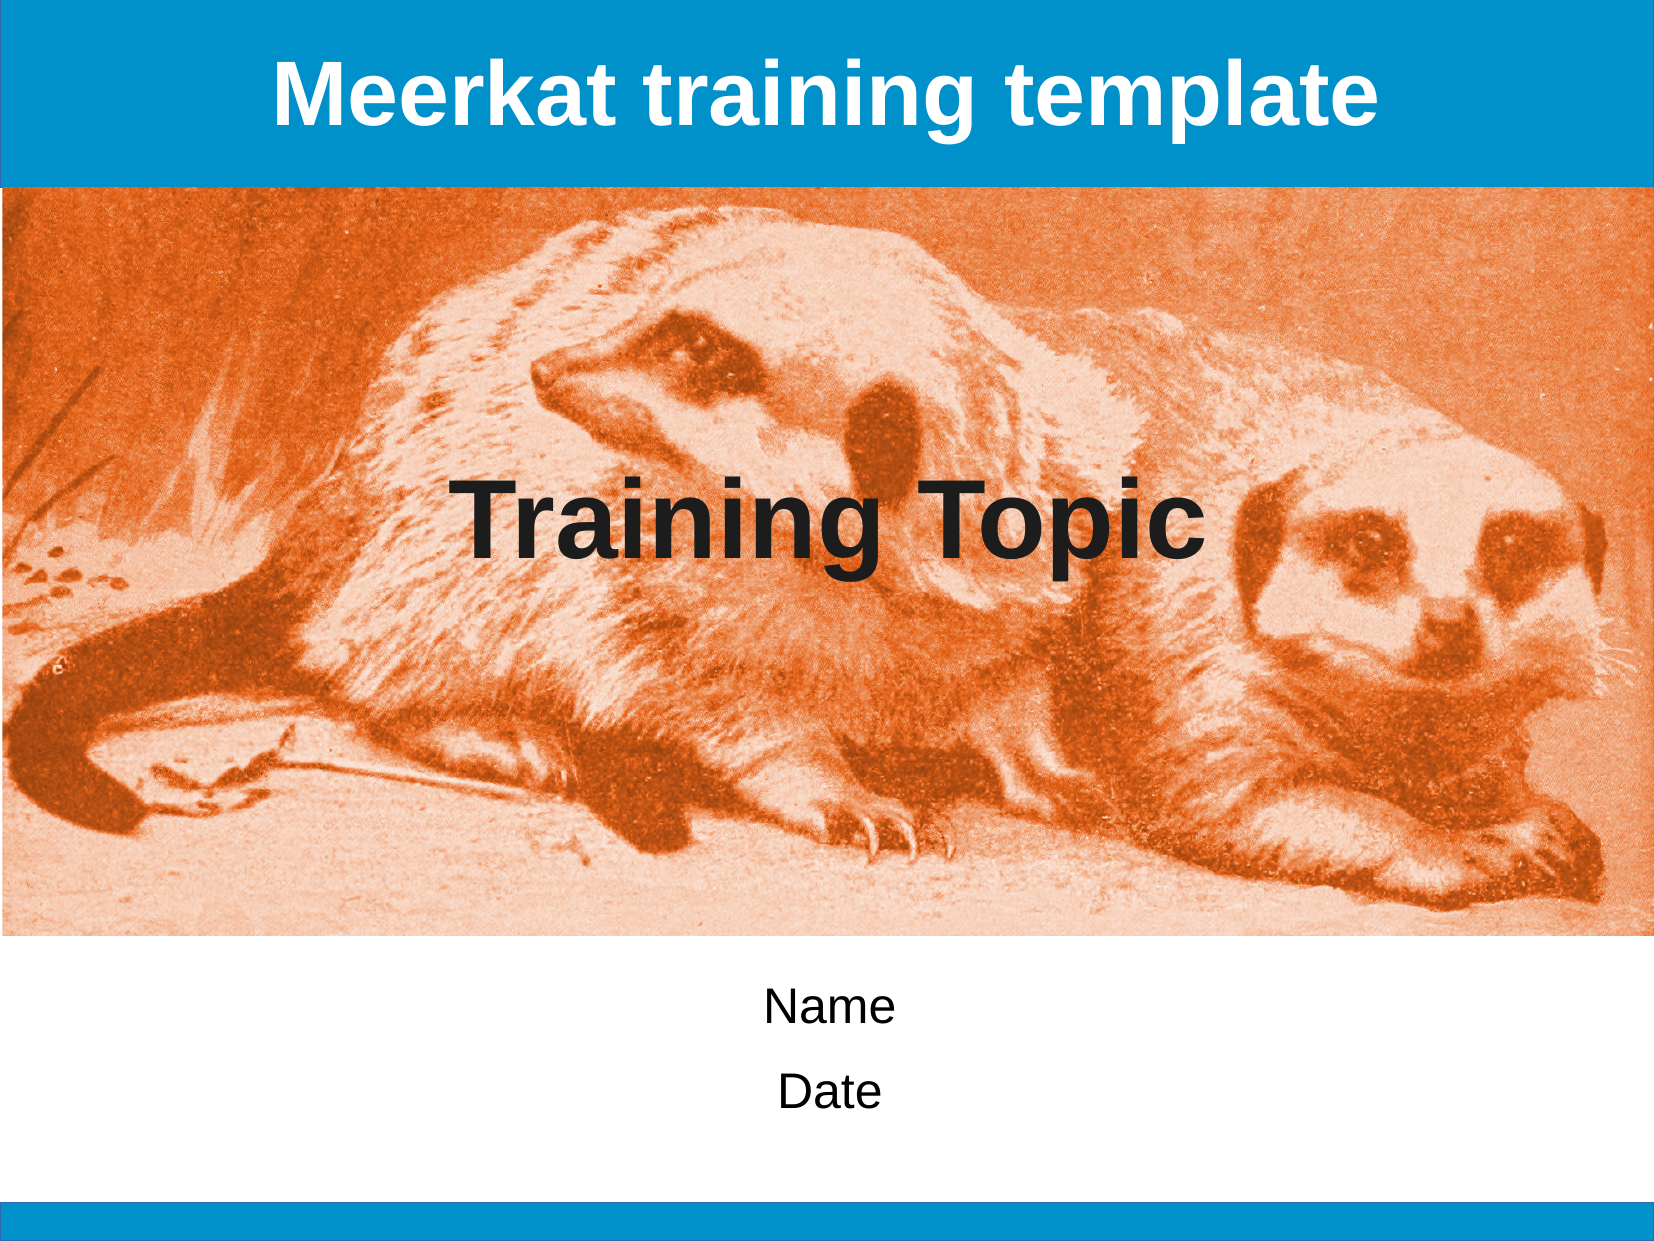

# Meerkat training template
Training Topic
Name
Date